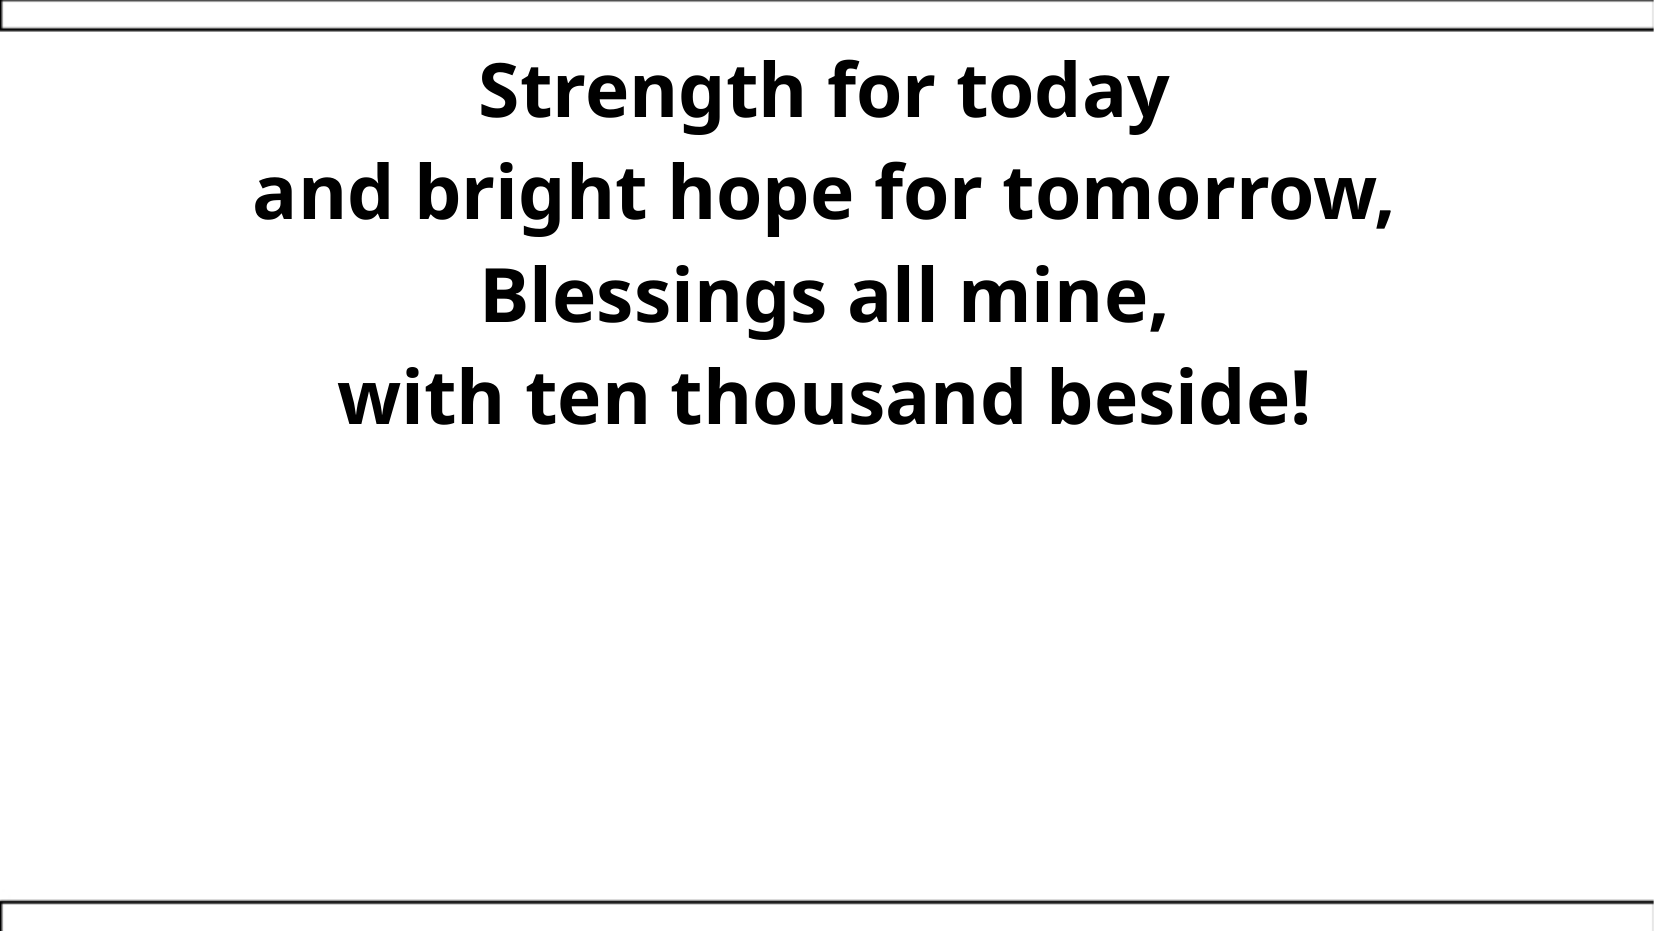

Strength for today
and bright hope for tomorrow,
Blessings all mine,
with ten thousand beside!